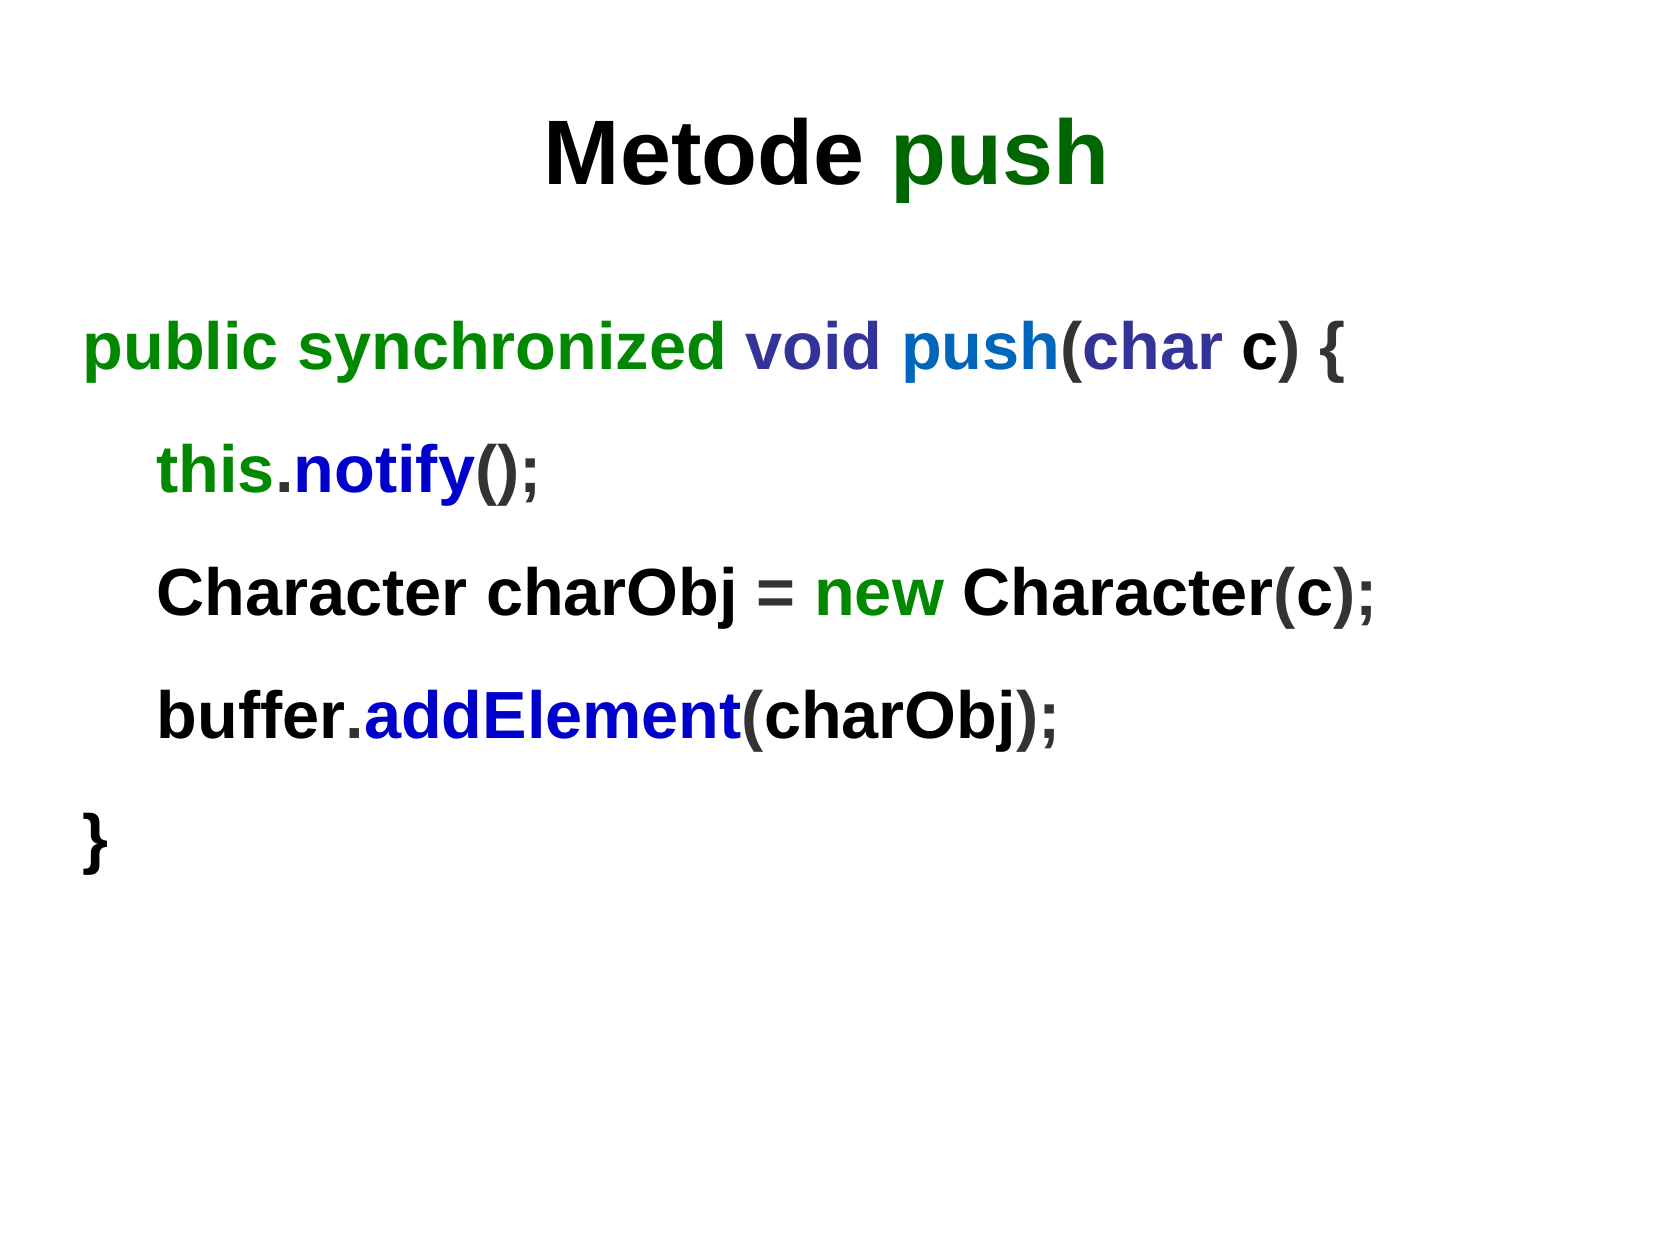

# Metode push
public synchronized void push(char c) {
 this.notify();
 Character charObj = new Character(c);
 buffer.addElement(charObj);
}